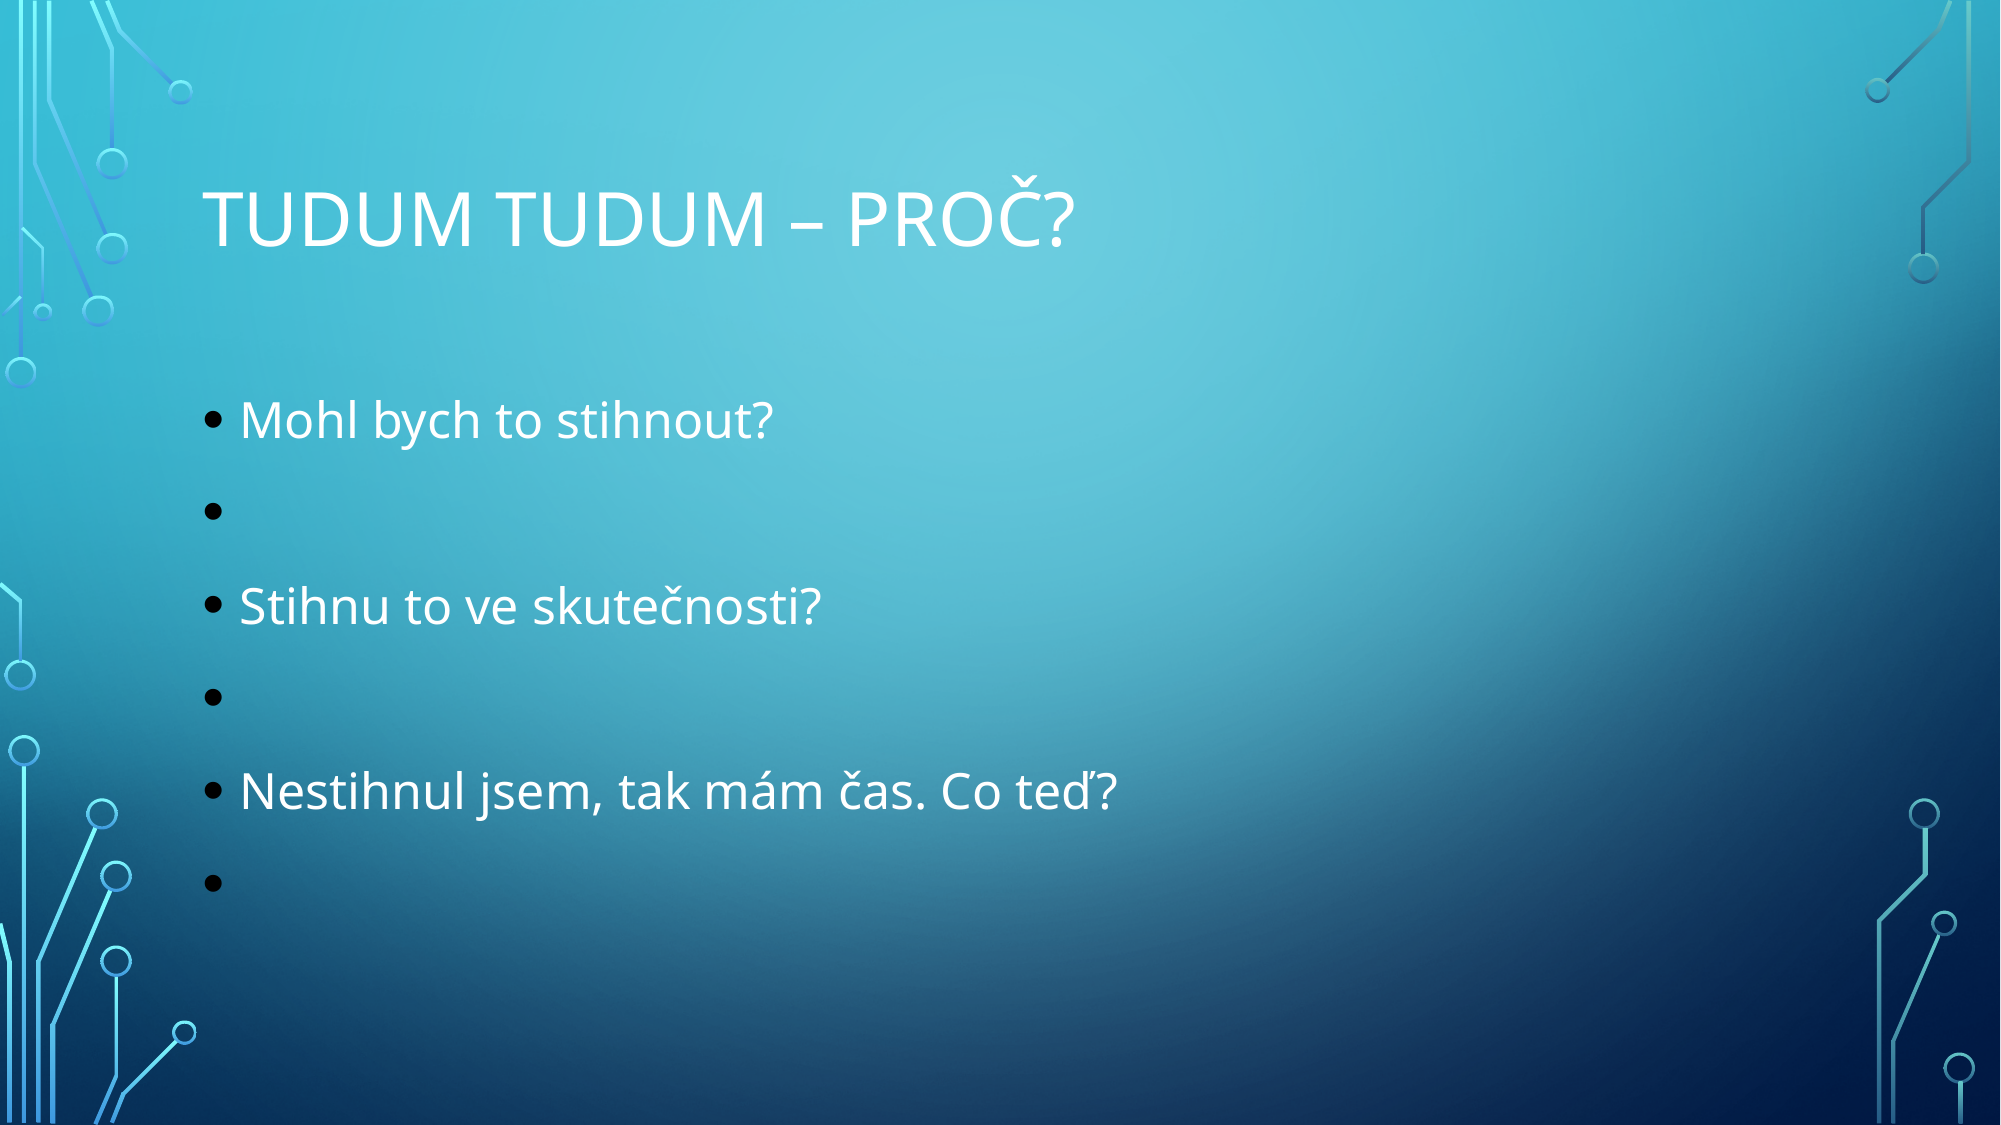

# Tudum tudum – proč?
Mohl bych to stihnout?
Stihnu to ve skutečnosti?
Nestihnul jsem, tak mám čas. Co teď?